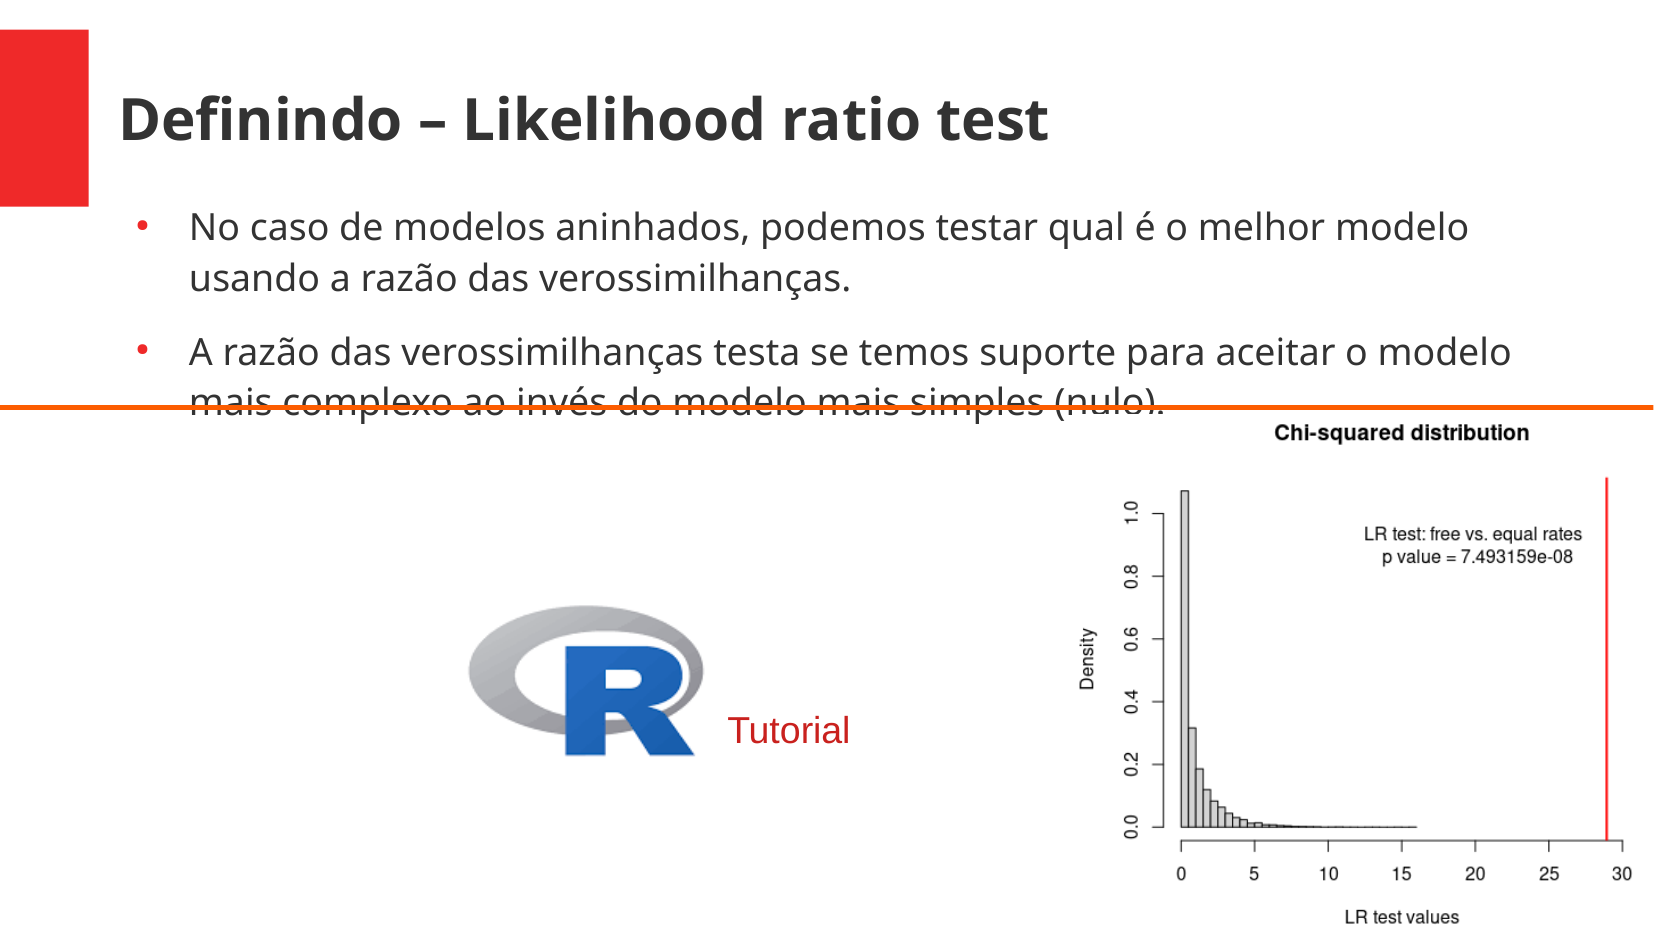

# Definindo – Likelihood ratio test
No caso de modelos aninhados, podemos testar qual é o melhor modelo usando a razão das verossimilhanças.
A razão das verossimilhanças testa se temos suporte para aceitar o modelo mais complexo ao invés do modelo mais simples (nulo).
Tutorial
7